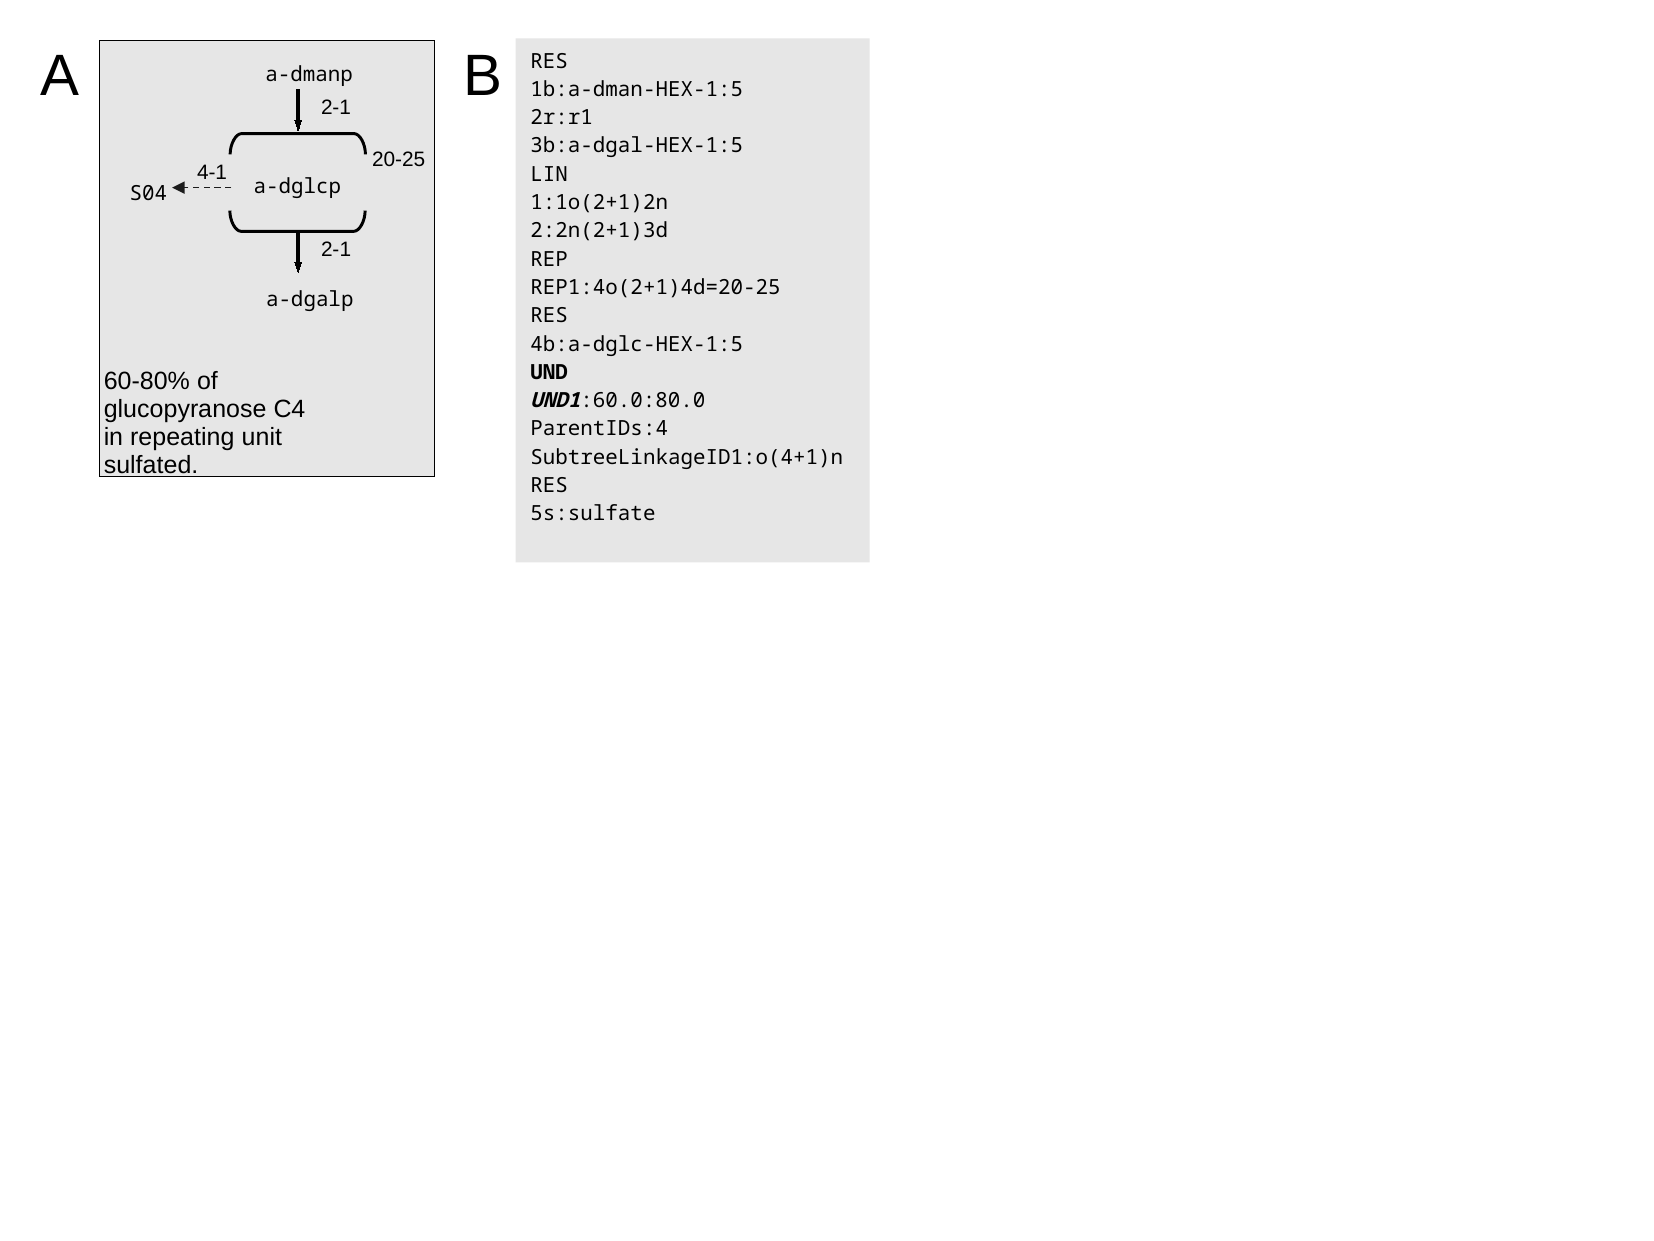

A
B
RES
1b:a-dman-HEX-1:5
2r:r1
3b:a-dgal-HEX-1:5
LIN
1:1o(2+1)2n
2:2n(2+1)3d
REP
REP1:4o(2+1)4d=20-25
RES
4b:a-dglc-HEX-1:5
UND
UND1:60.0:80.0
ParentIDs:4
SubtreeLinkageID1:o(4+1)n
RES
5s:sulfate
a-dmanp
2-1
20-25
4-1
a-dglcp
S04
2-1
a-dgalp
60-80% of
glucopyranose C4
in repeating unit
sulfated.